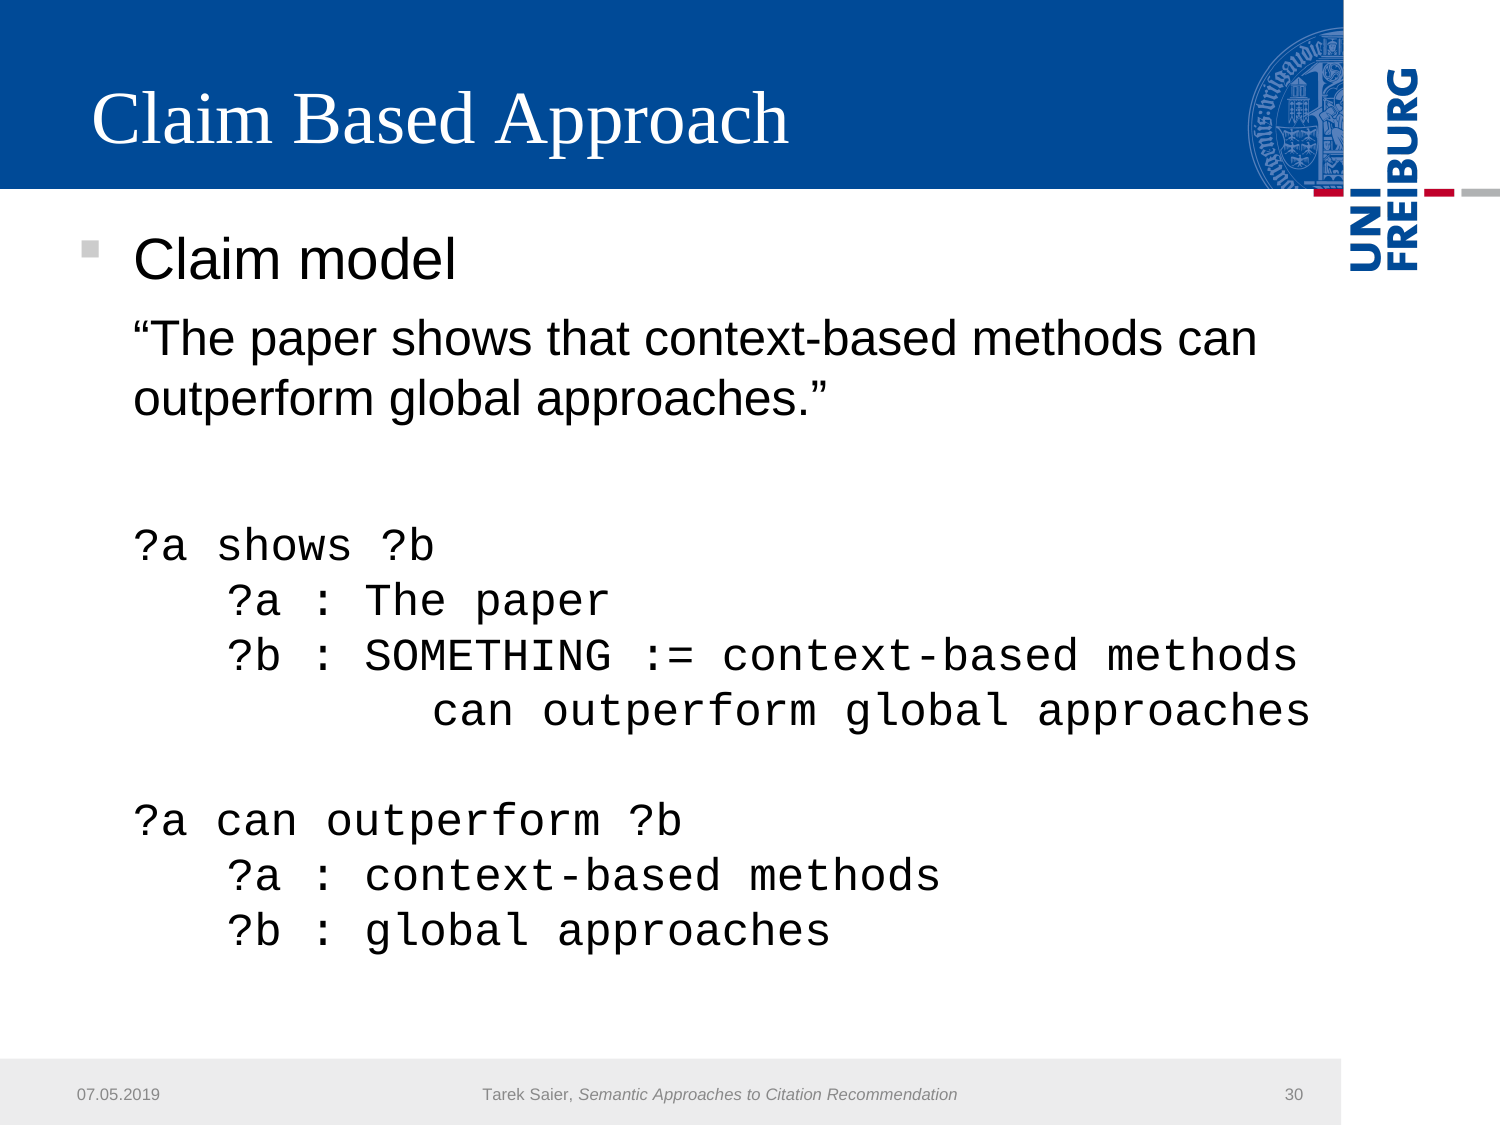

# Claim Based Approach
Claim model
“The paper shows that context-based methods can outperform global approaches.”
?a shows ?b
	?a : The paper
	?b : SOMETHING := context-based methods
		 can outperform global approaches
?a can outperform ?b
	?a : context-based methods
	?b : global approaches
Präsentationstitel
30